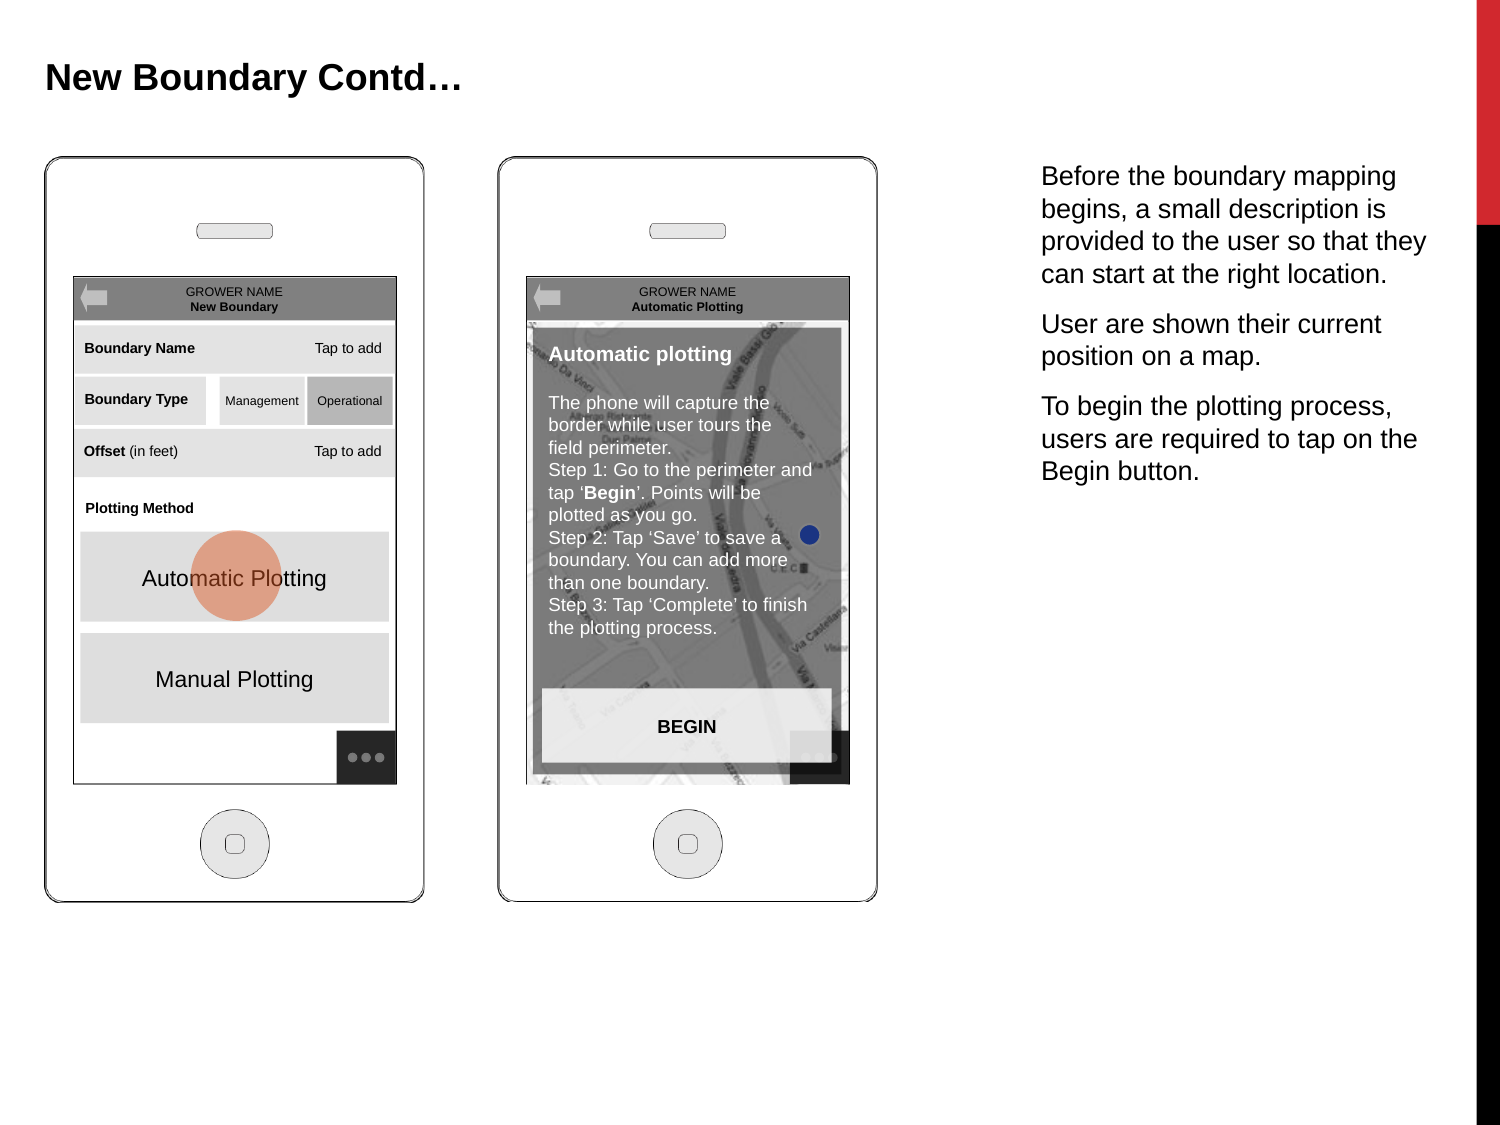

New Boundary Contd…
Before the boundary mapping begins, a small description is provided to the user so that they can start at the right location.
User are shown their current position on a map.
To begin the plotting process, users are required to tap on the Begin button.
GROWER NAME
Automatic Plotting
Automatic plotting
The phone will capture the
border while user tours the
field perimeter.
Step 1: Go to the perimeter and tap ‘Begin’. Points will be plotted as you go.
Step 2: Tap ‘Save’ to save a boundary. You can add more than one boundary.
Step 3: Tap ‘Complete’ to finish the plotting process.
BEGIN
GROWER NAME
New Boundary
Boundary Name
Tap to add
Boundary Type
Management
Operational
Offset (in feet)
Tap to add
Plotting Method
Automatic Plotting
Manual Plotting